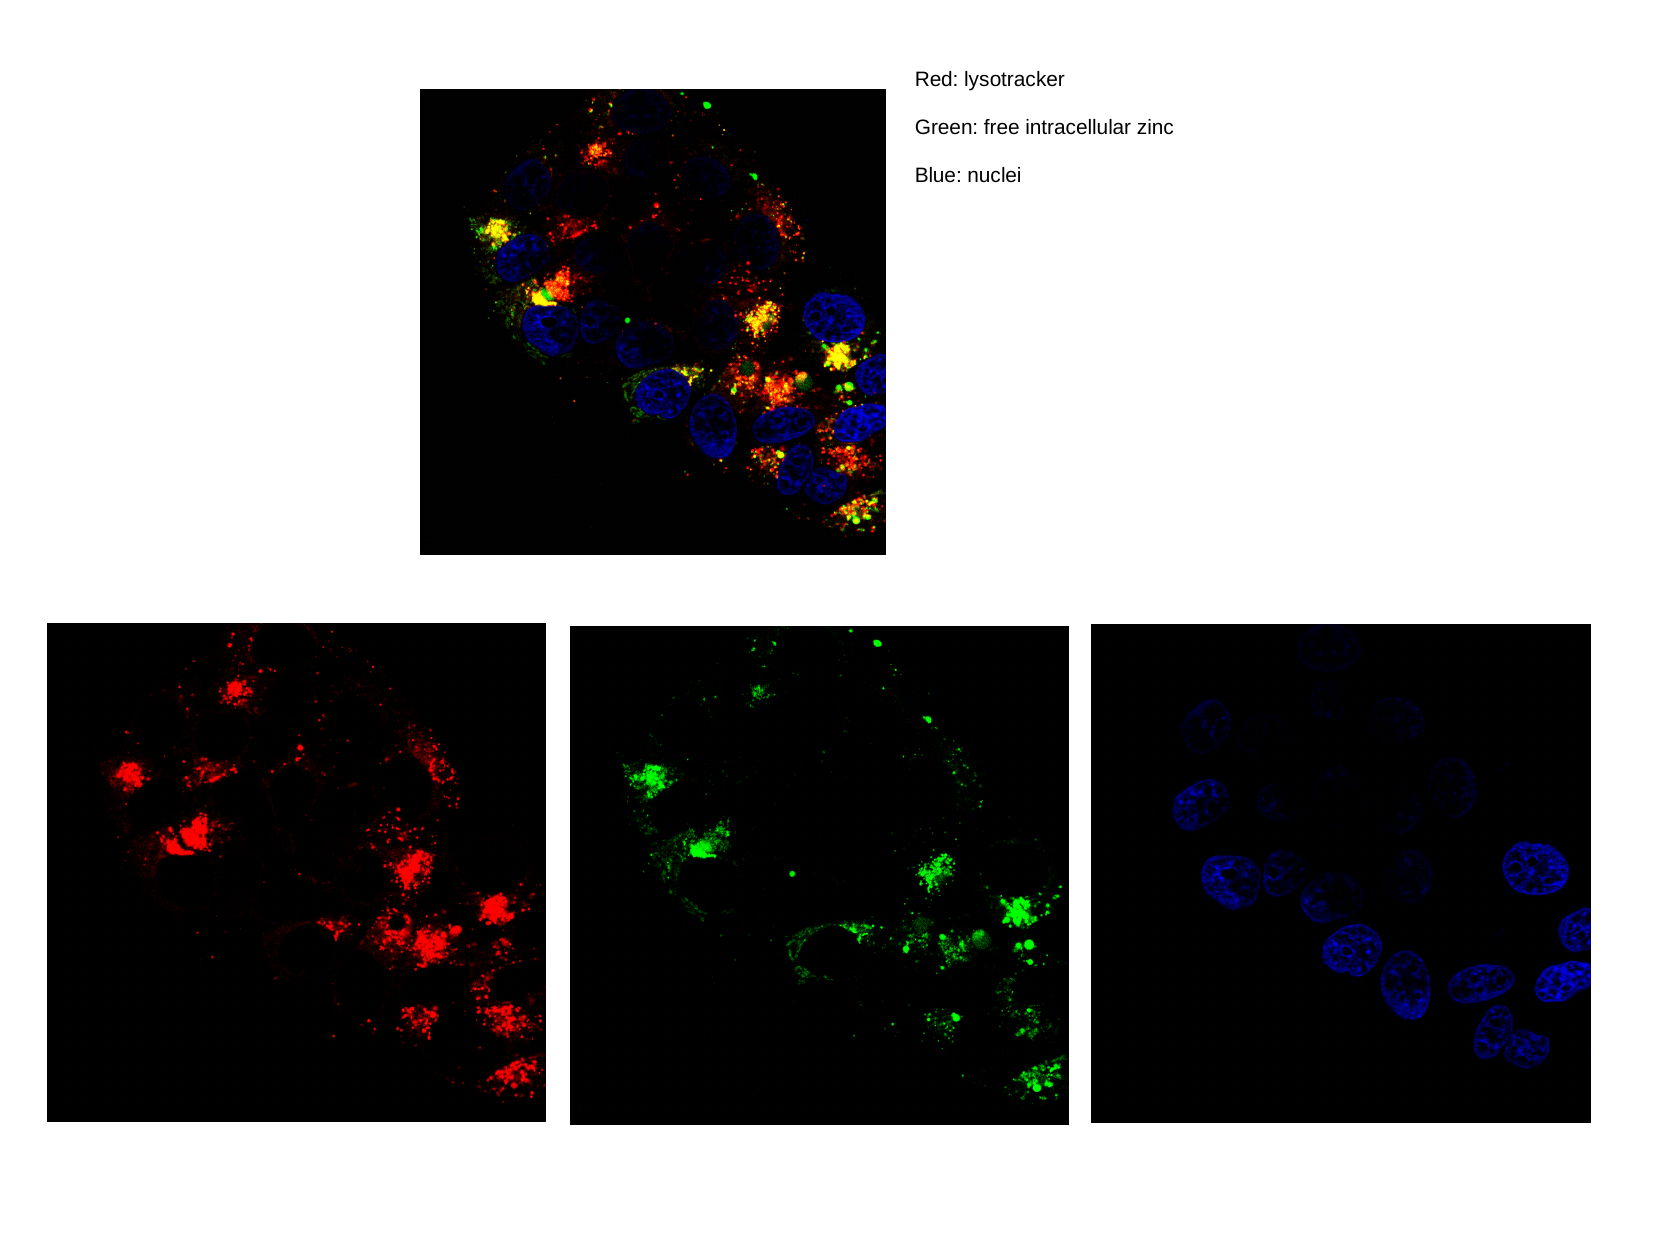

Red: lysotracker
Green: free intracellular zinc
Blue: nuclei